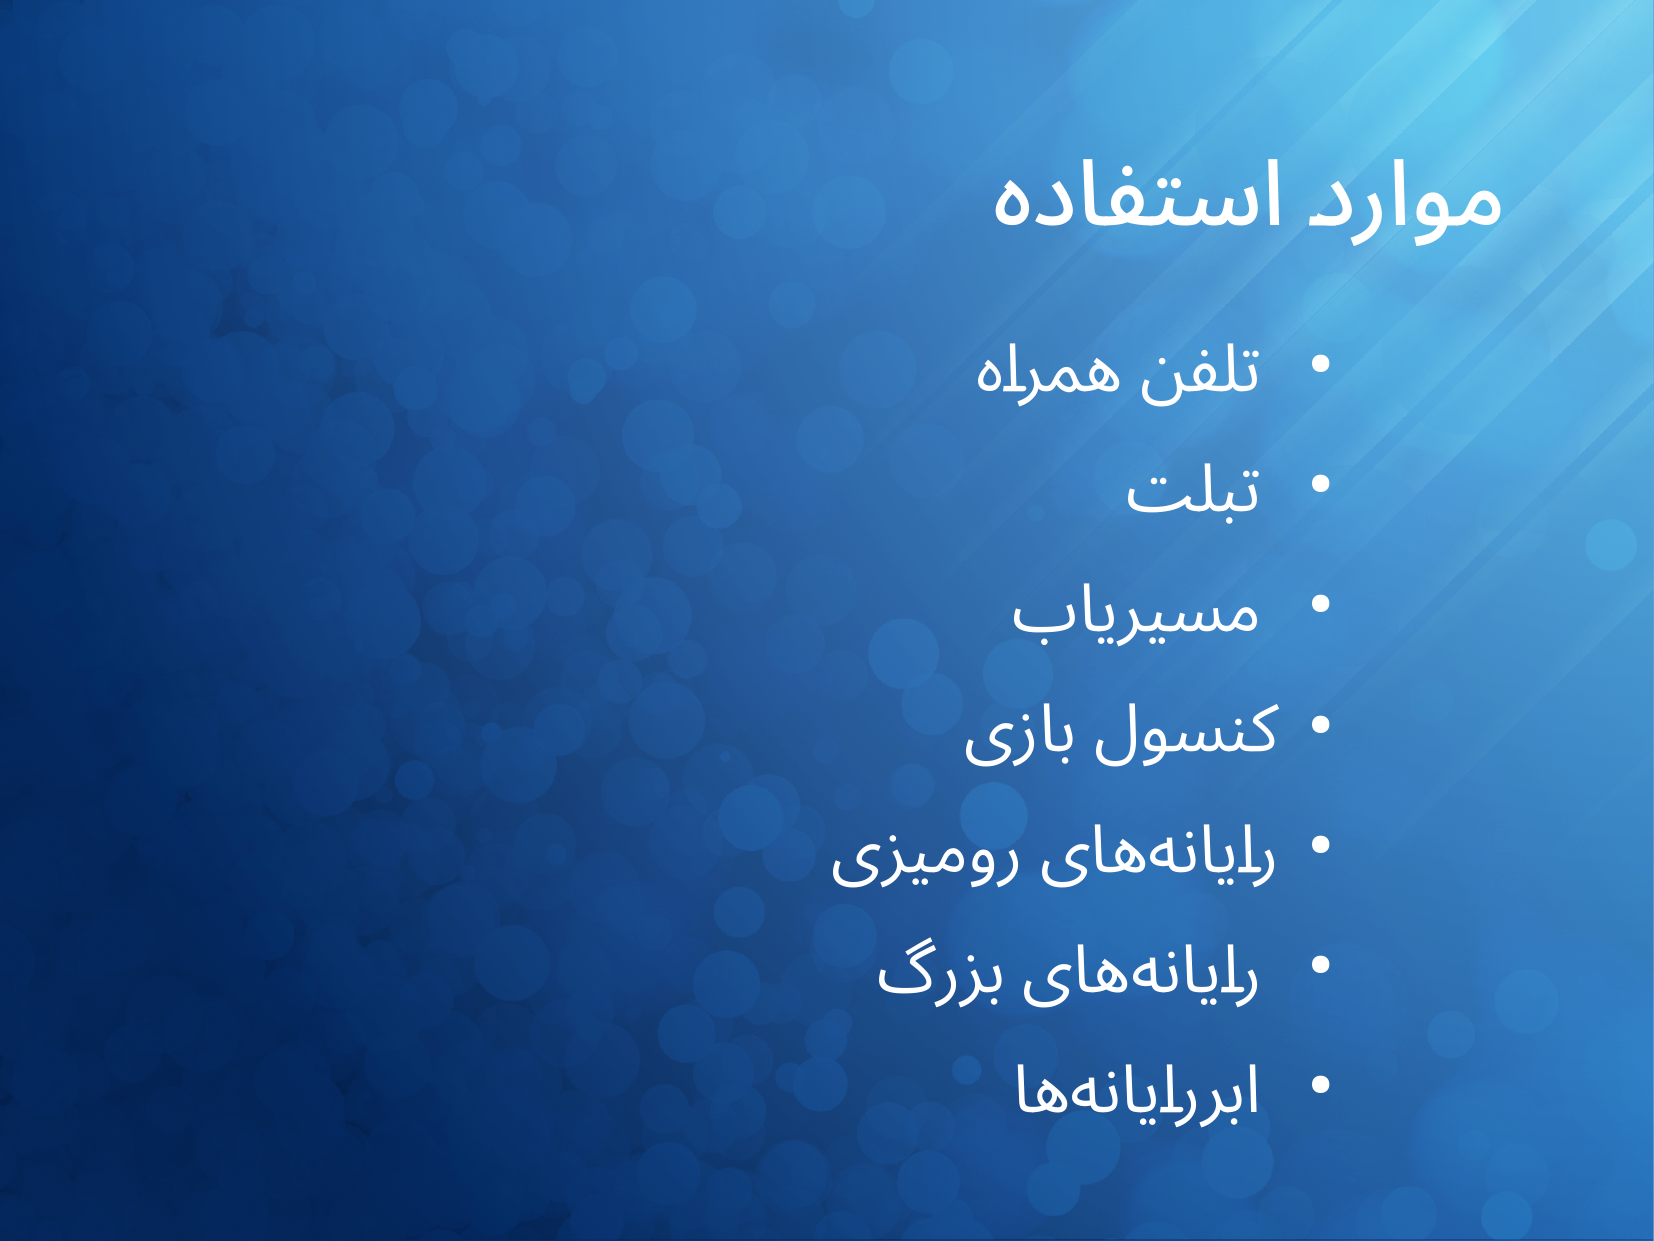

# موارد استفاده
 تلفن همراه
 تبلت
 مسیریاب
کنسول بازی
رایانه‌های رومیزی
 رایانه‌های بزرگ
 ابررایانه‌ها